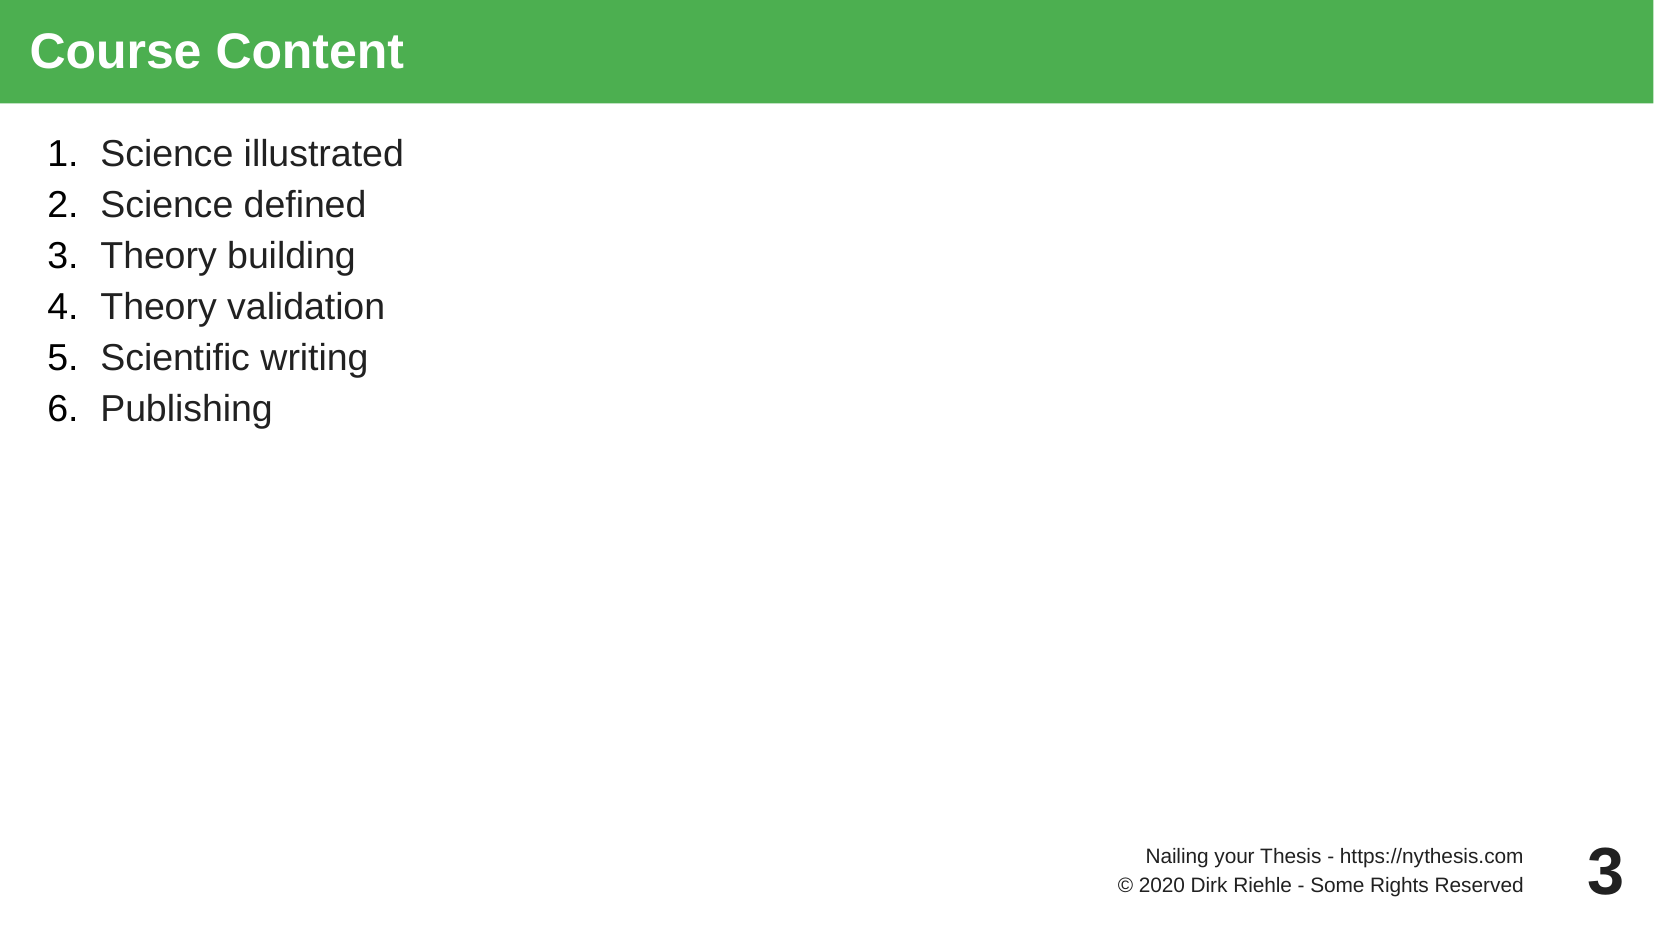

# Course Content
Science illustrated
Science defined
Theory building
Theory validation
Scientific writing
Publishing
Nailing your Thesis - https://nythesis.com
3
© 2020 Dirk Riehle - Some Rights Reserved